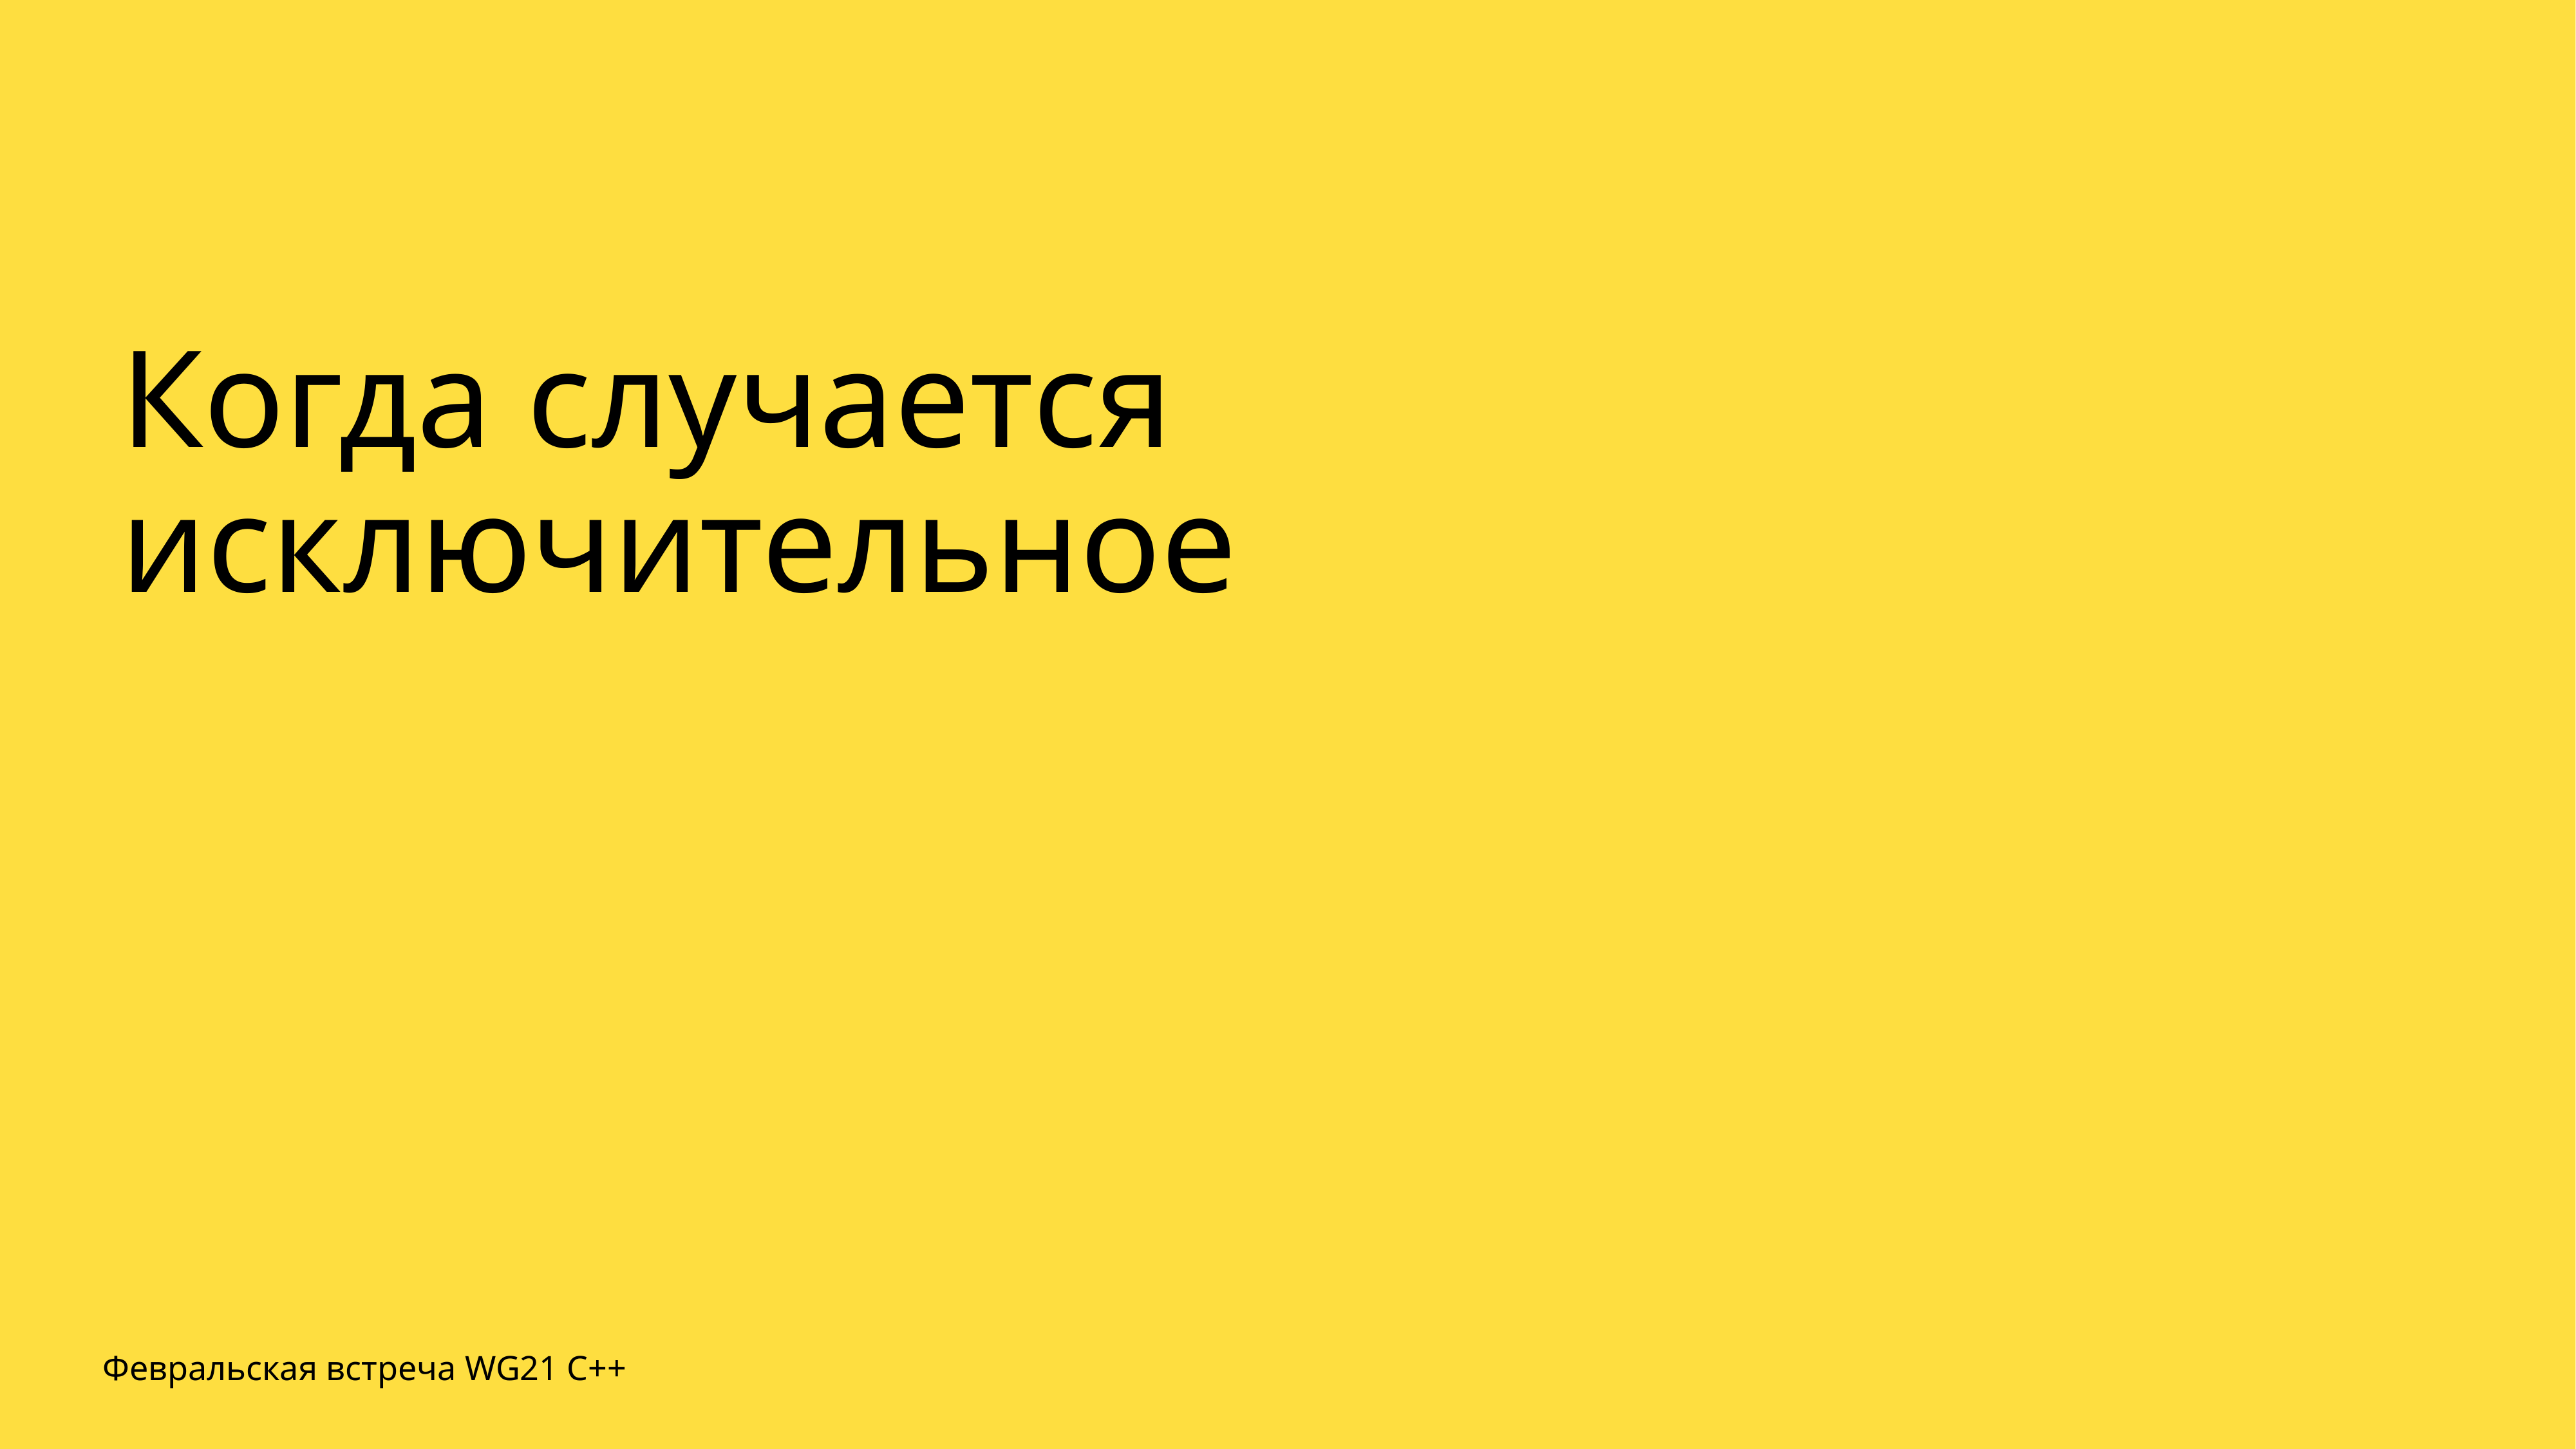

# Когда случается исключительное
Февральская встреча WG21 C++